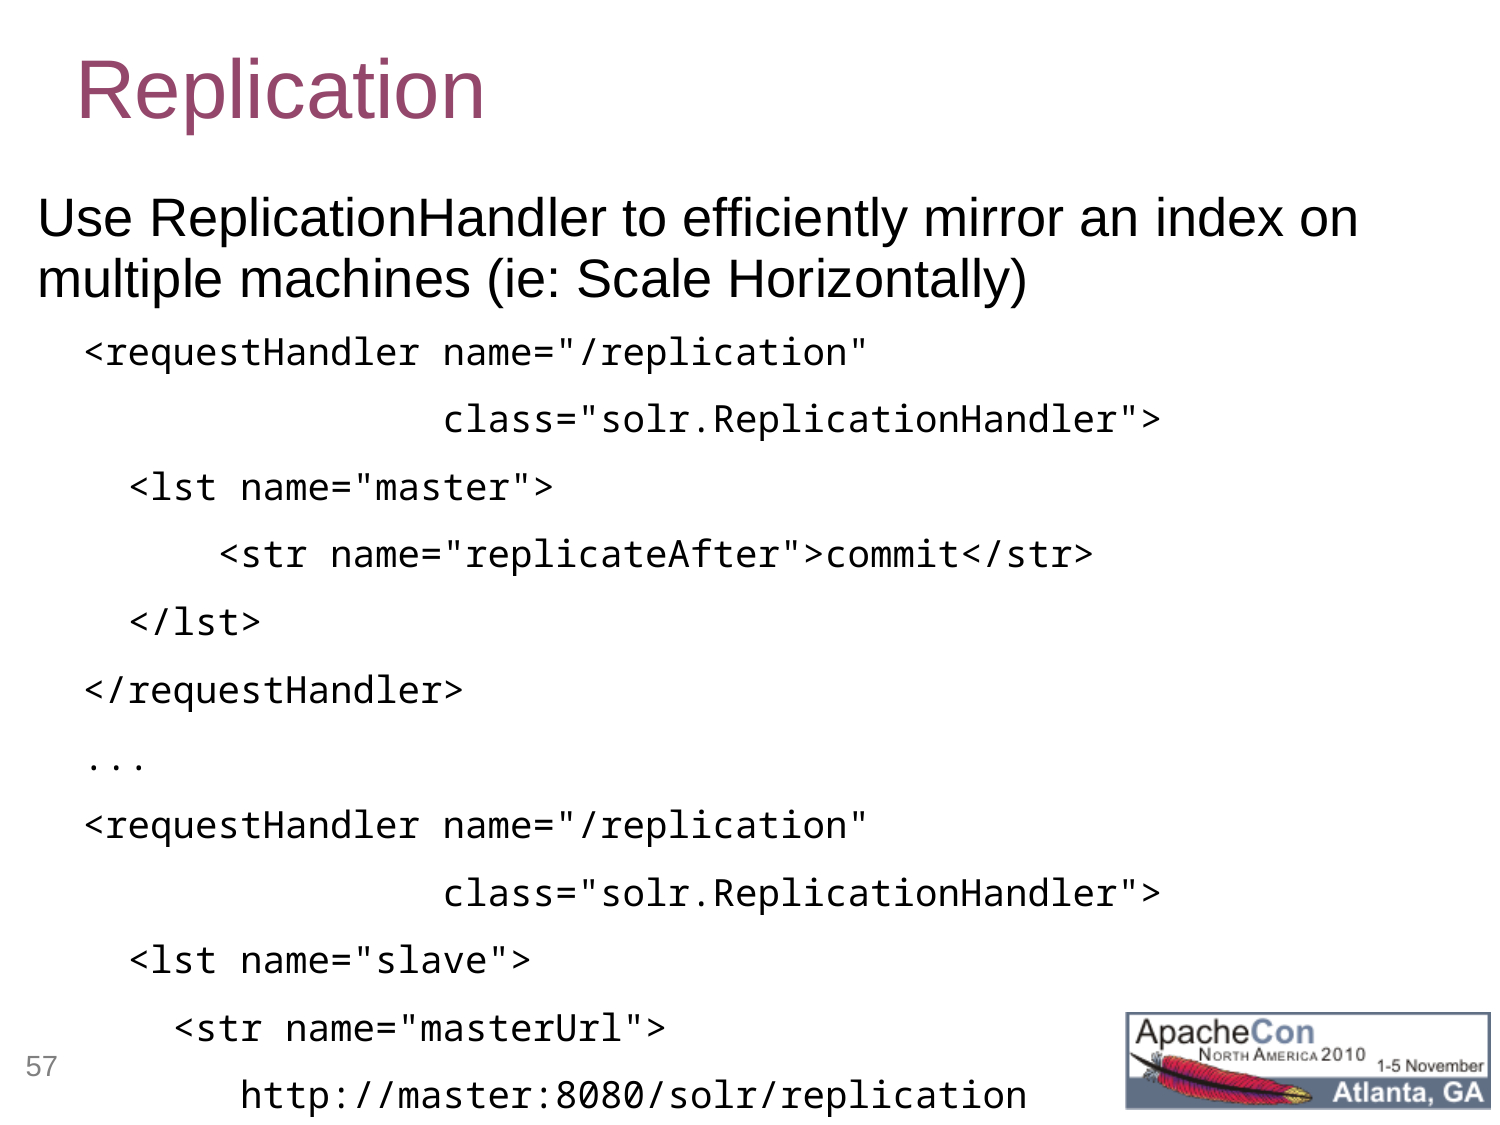

# Replication
Use ReplicationHandler to efficiently mirror an index on multiple machines (ie: Scale Horizontally)
 <requestHandler name="/replication"
 class="solr.ReplicationHandler">
 <lst name="master">
 <str name="replicateAfter">commit</str>
 </lst>
 </requestHandler>
 ...
 <requestHandler name="/replication"
 class="solr.ReplicationHandler">
 <lst name="slave">
 <str name="masterUrl">
 http://master:8080/solr/replication
 </str>
 <str name="pollInterval">00:00:60</str>
 ...
57